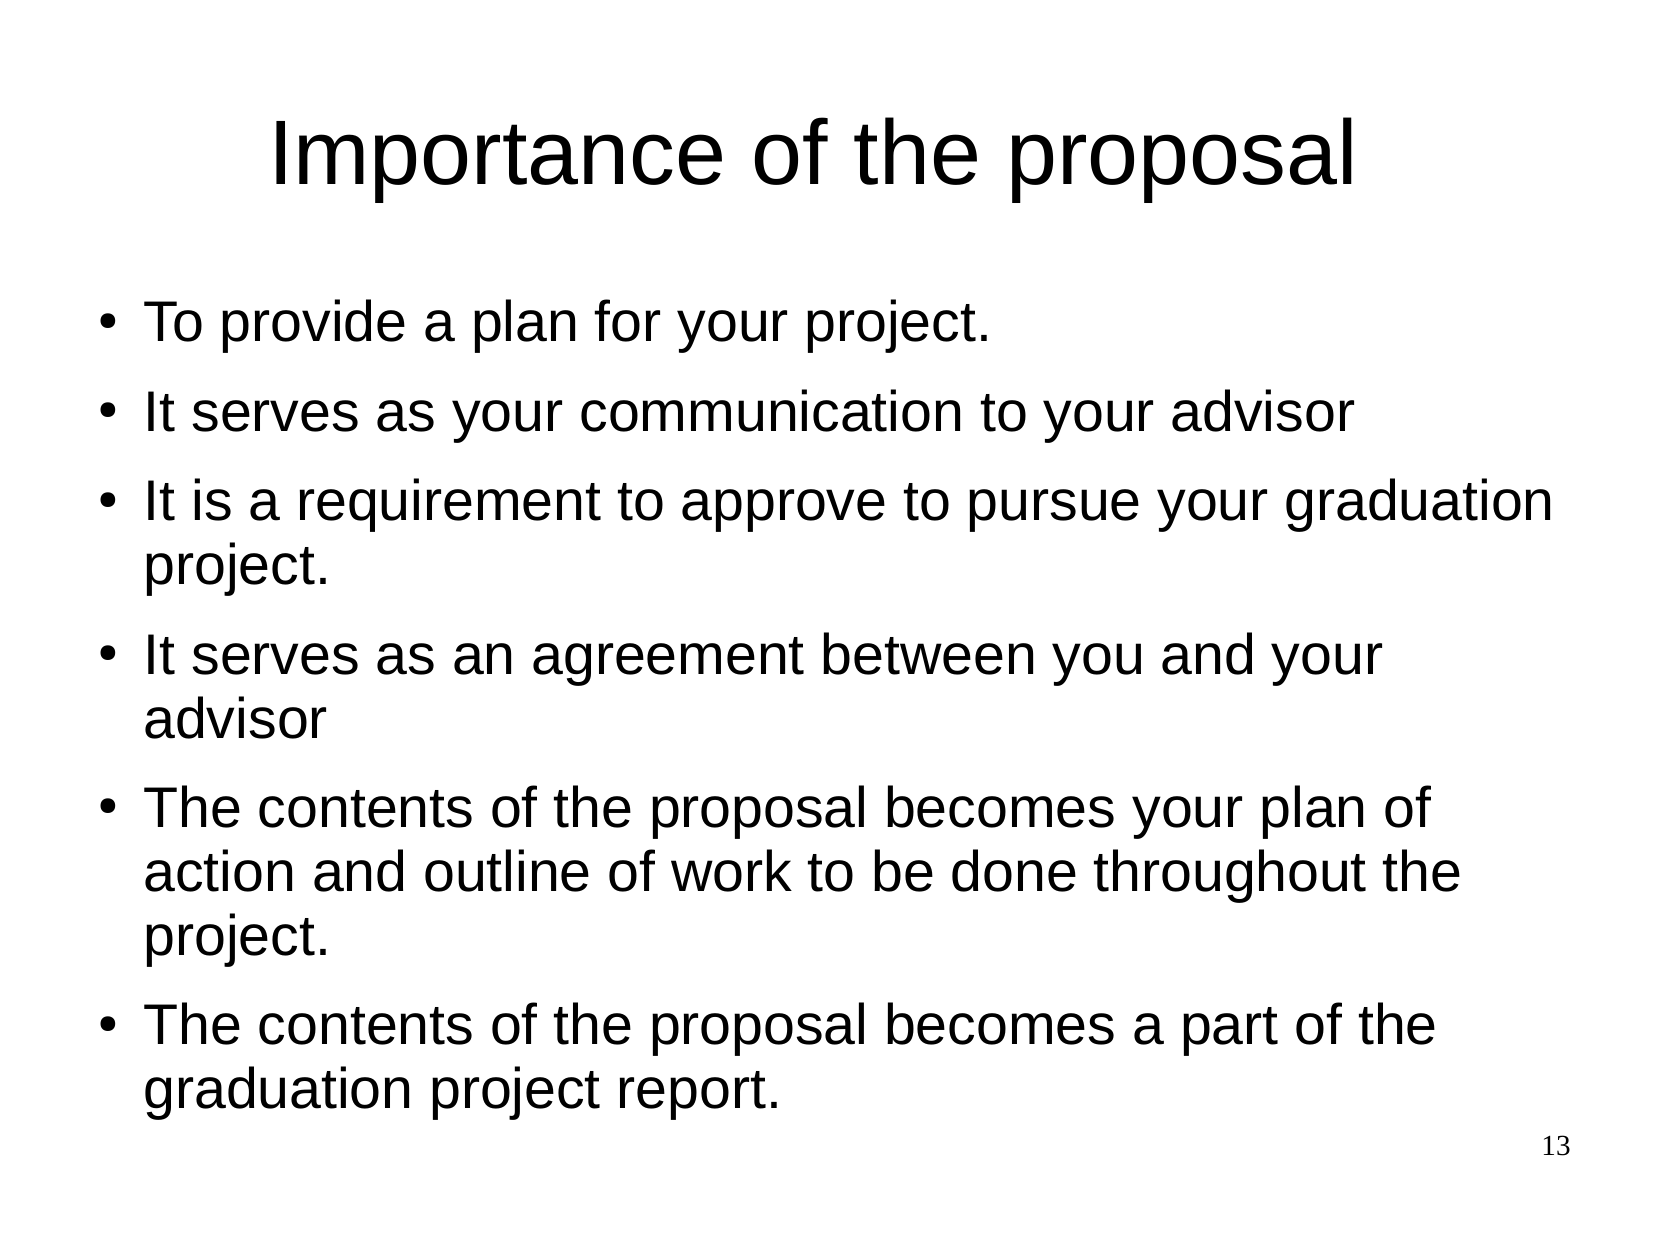

# Importance of the proposal
To provide a plan for your project.
It serves as your communication to your advisor
It is a requirement to approve to pursue your graduation project.
It serves as an agreement between you and your advisor
The contents of the proposal becomes your plan of action and outline of work to be done throughout the project.
The contents of the proposal becomes a part of the graduation project report.
13